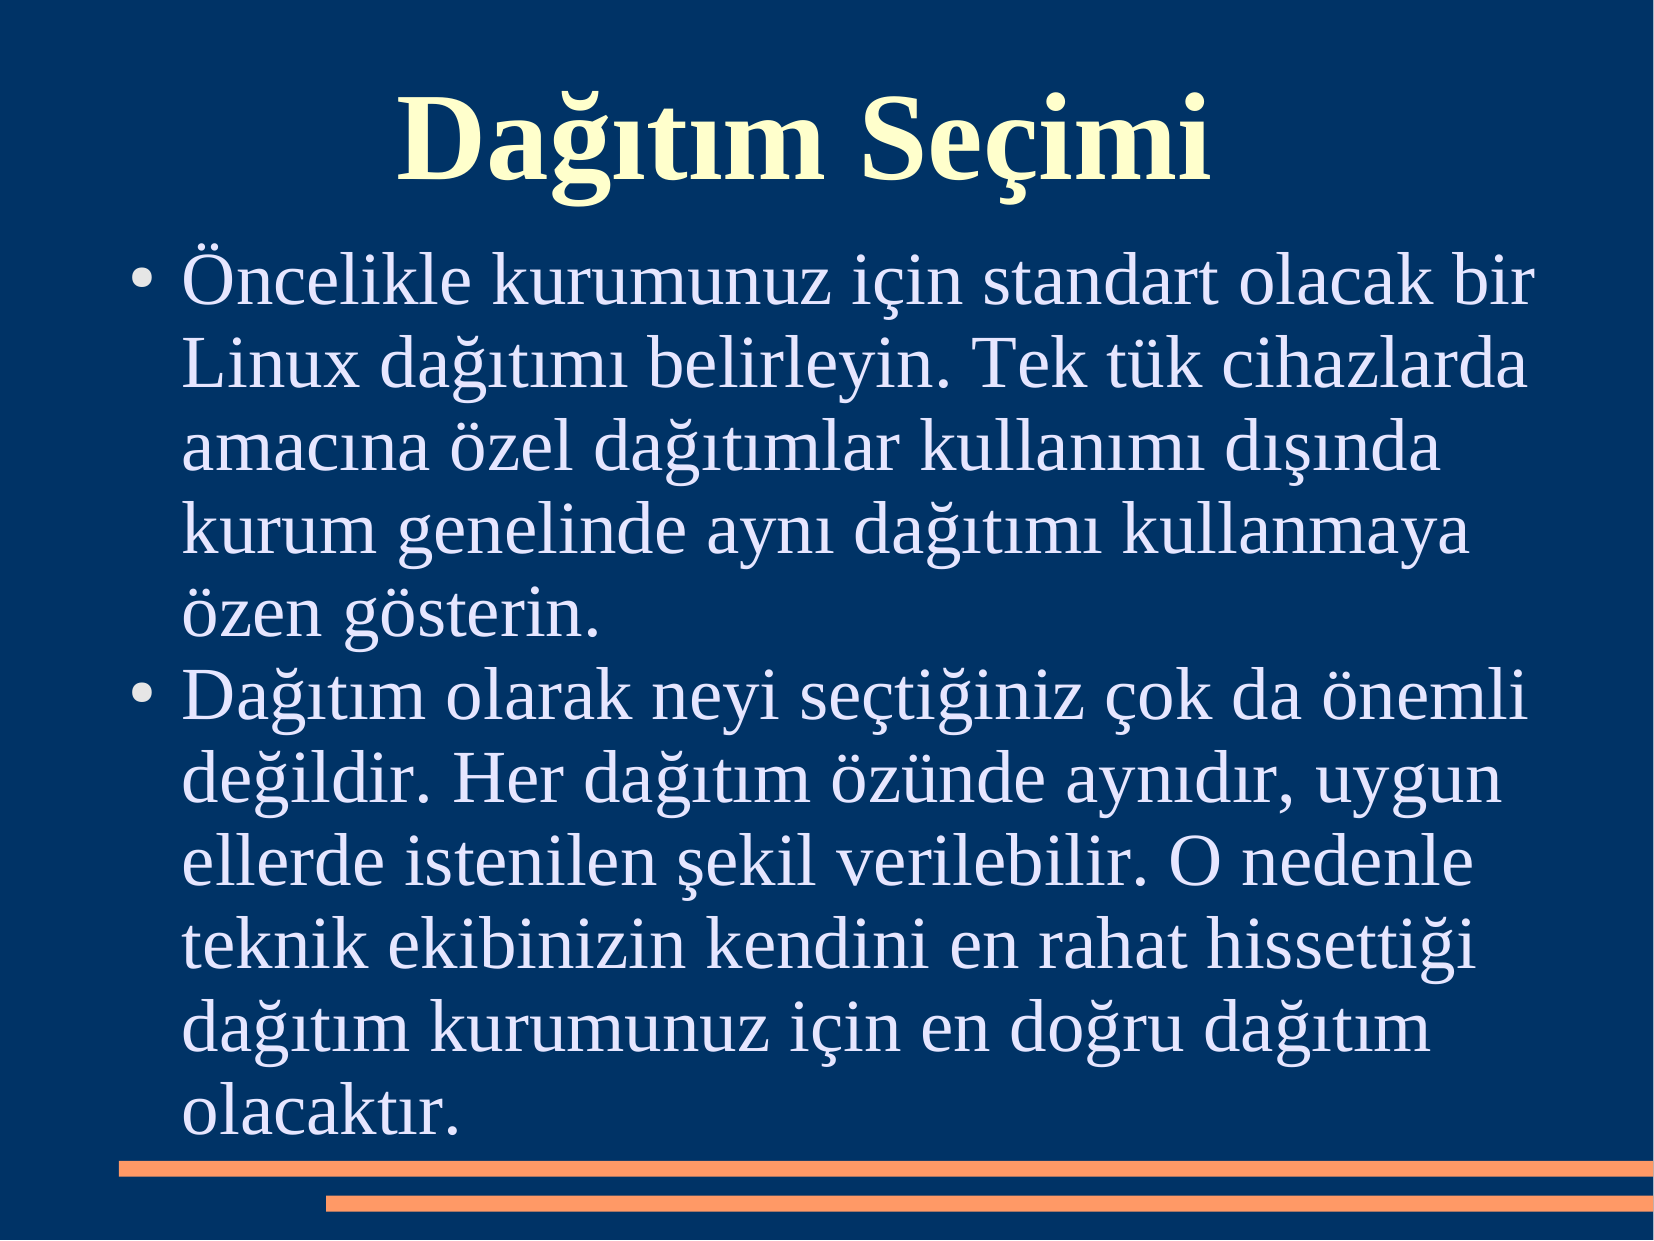

# Dağıtım Seçimi
Öncelikle kurumunuz için standart olacak bir Linux dağıtımı belirleyin. Tek tük cihazlarda amacına özel dağıtımlar kullanımı dışında kurum genelinde aynı dağıtımı kullanmaya özen gösterin.
Dağıtım olarak neyi seçtiğiniz çok da önemli değildir. Her dağıtım özünde aynıdır, uygun ellerde istenilen şekil verilebilir. O nedenle teknik ekibinizin kendini en rahat hissettiği dağıtım kurumunuz için en doğru dağıtım olacaktır.